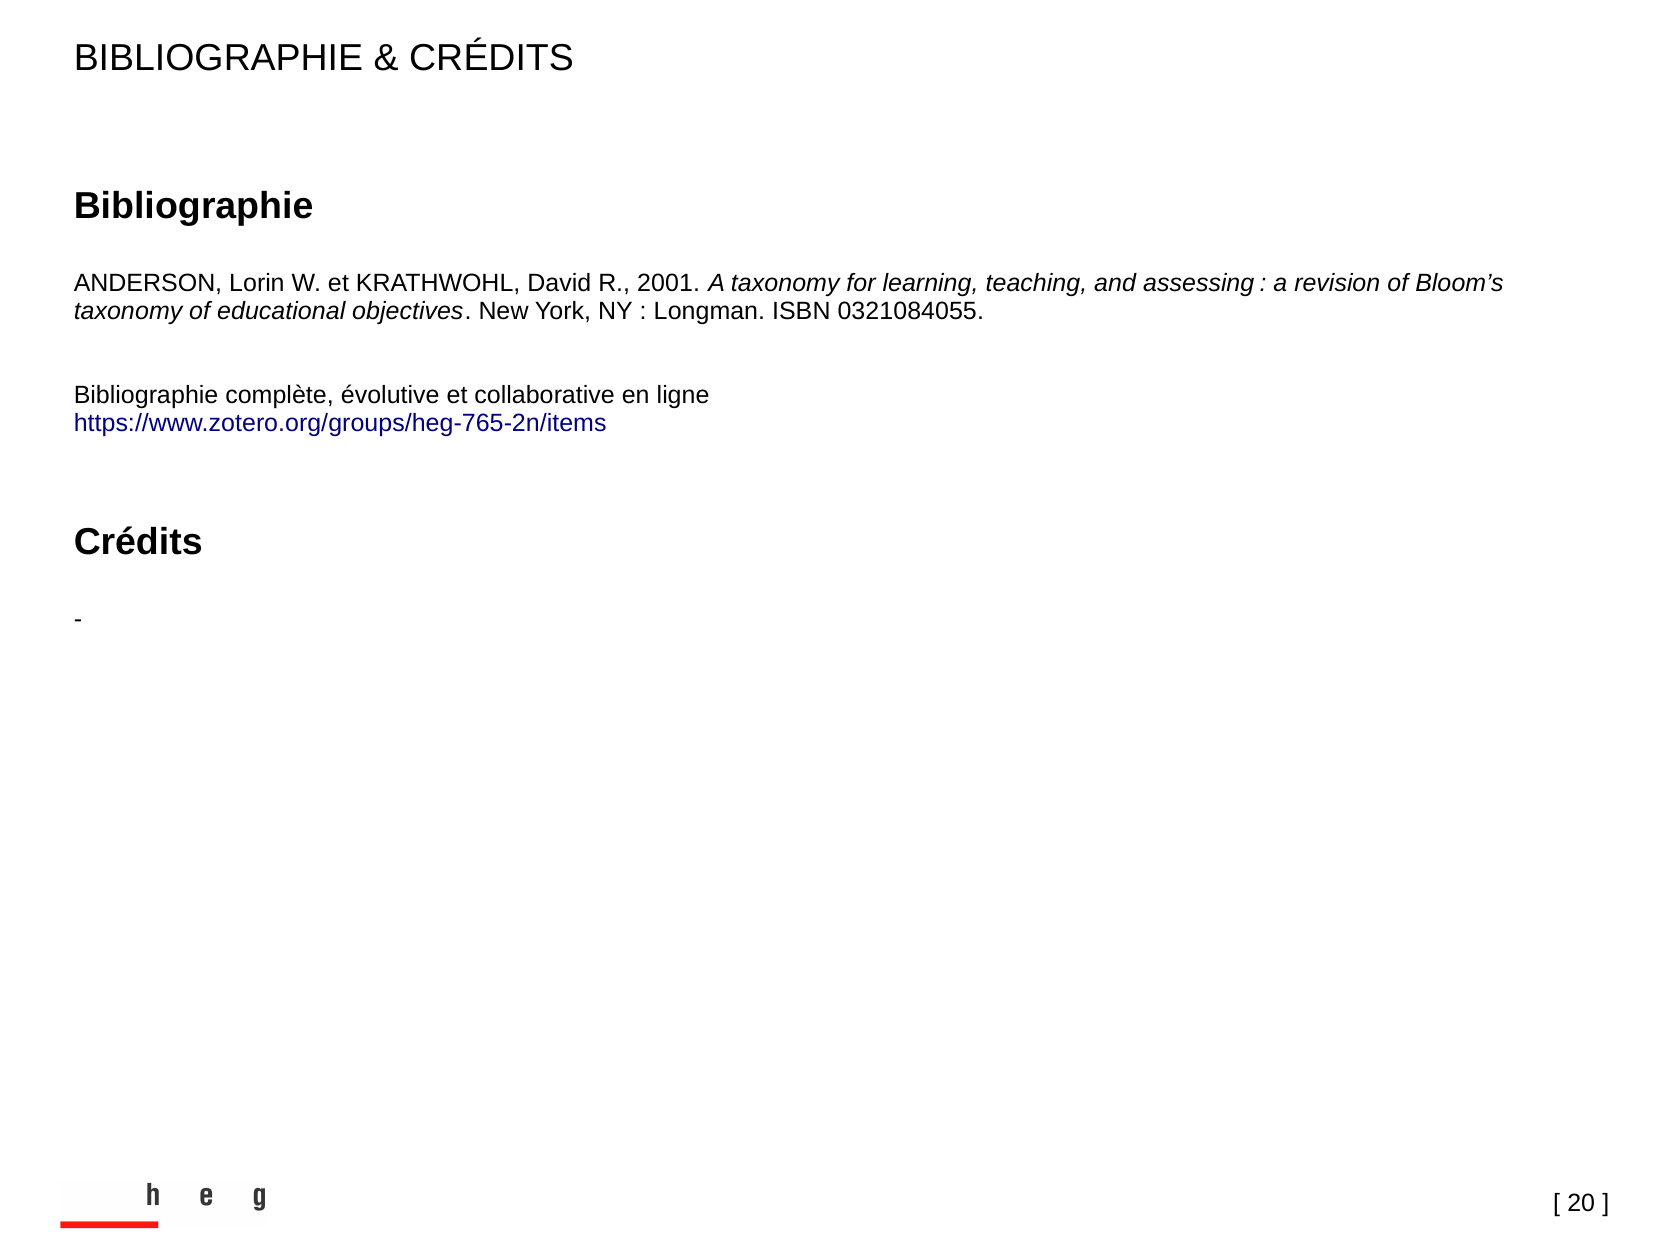

BIBLIOGRAPHIE & CRÉDITS
Bibliographie
ANDERSON, Lorin W. et KRATHWOHL, David R., 2001. A taxonomy for learning, teaching, and assessing : a revision of Bloom’s taxonomy of educational objectives. New York, NY : Longman. ISBN 0321084055.
Bibliographie complète, évolutive et collaborative en ligne
https://www.zotero.org/groups/heg-765-2n/items
Crédits
-